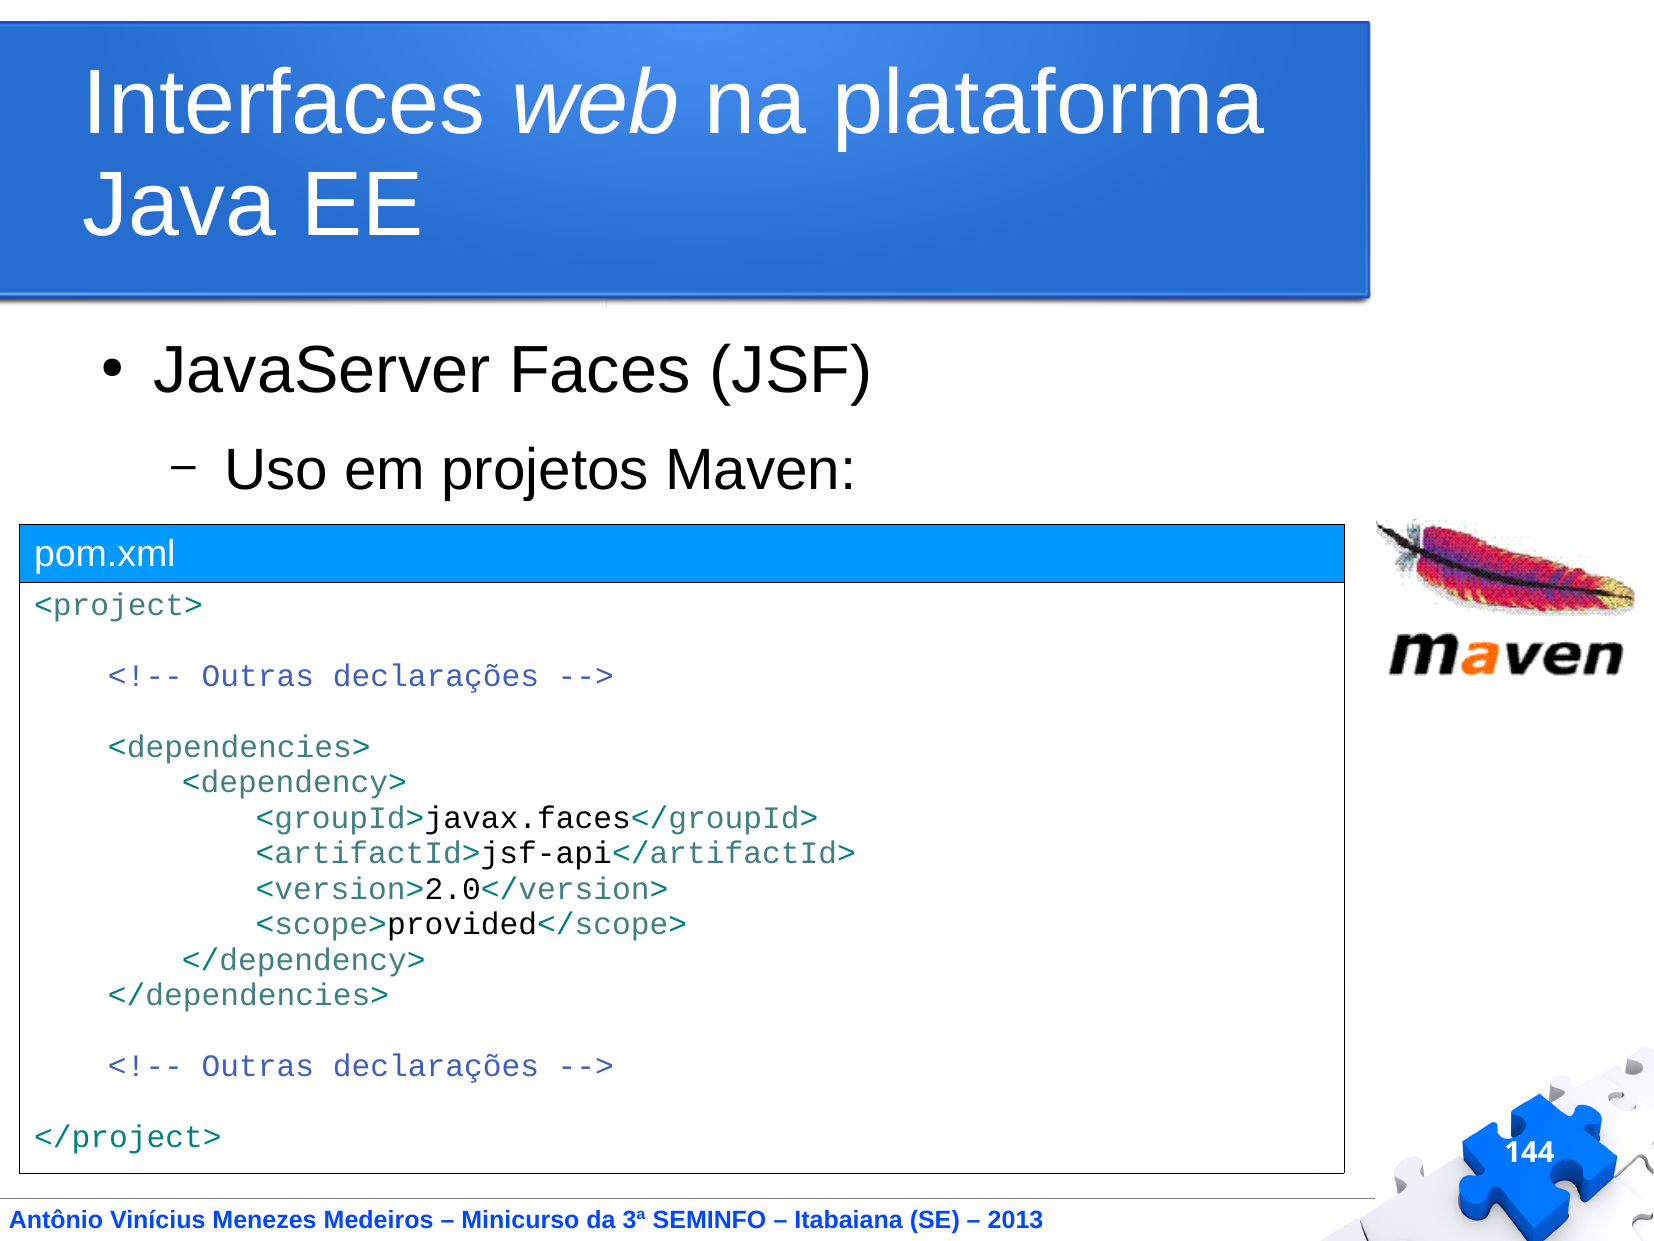

# Interfaces web na plataforma Java EE
JavaServer Faces (JSF)
Uso em projetos Maven:
| pom.xml |
| --- |
| <project> <!-- Outras declarações --> <dependencies> <dependency> <groupId>javax.faces</groupId> <artifactId>jsf-api</artifactId> <version>2.0</version> <scope>provided</scope> </dependency> </dependencies> <!-- Outras declarações --> </project> |
144